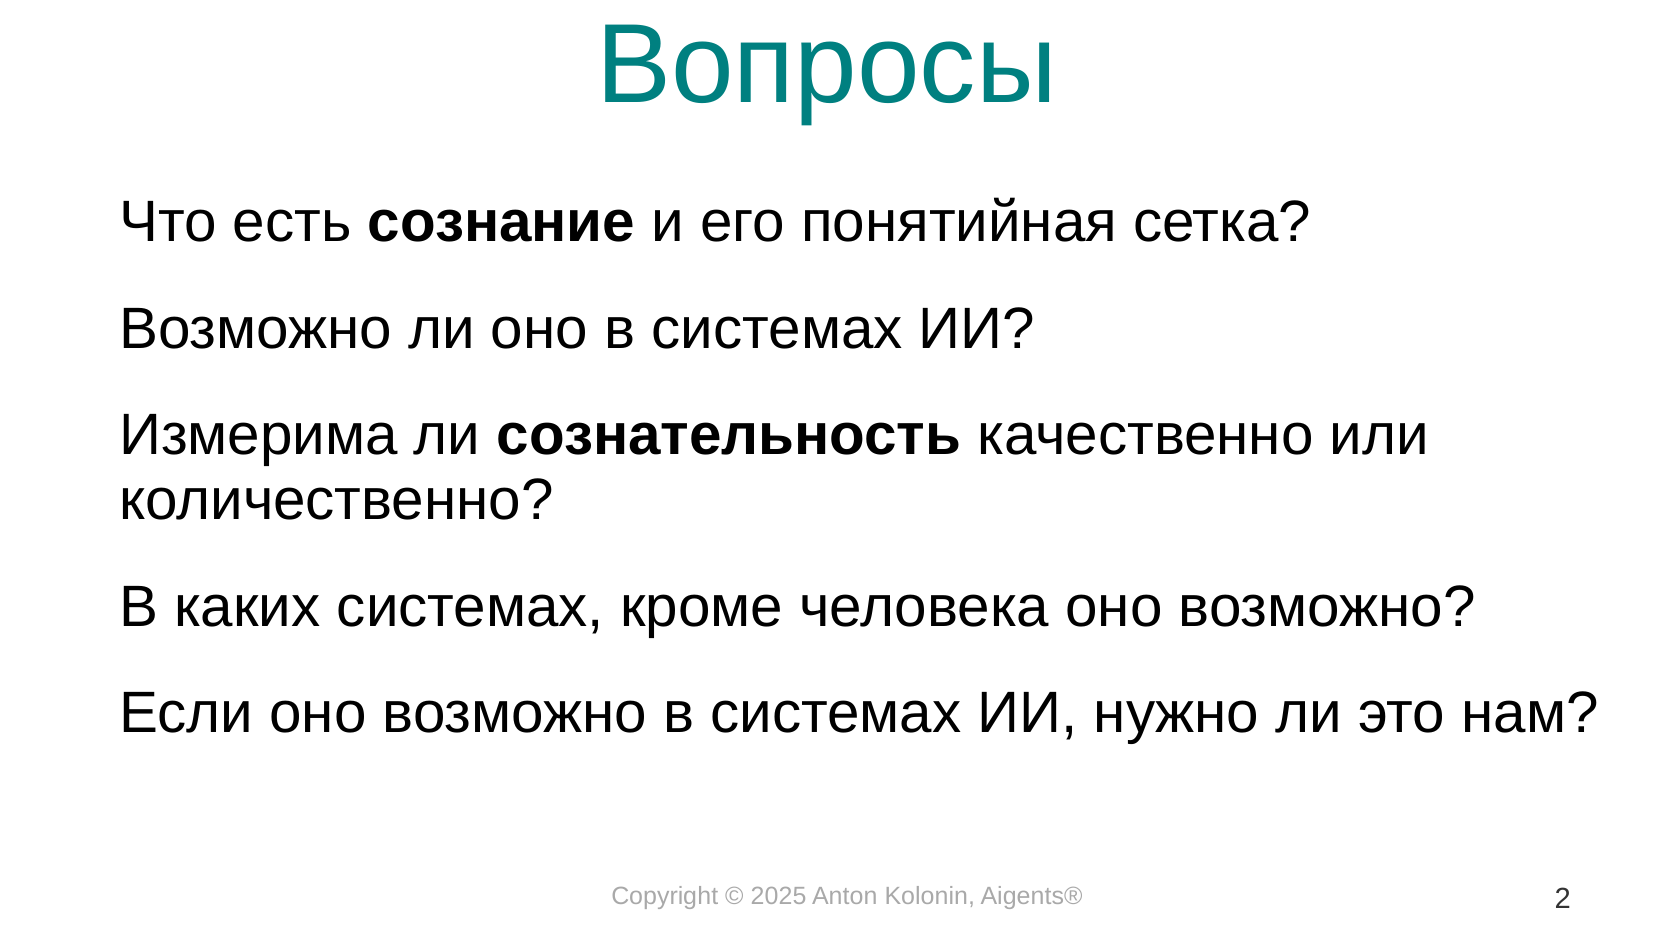

Вопросы
Что есть сознание и его понятийная сетка?
Возможно ли оно в системах ИИ?
Измерима ли сознательность качественно или количественно?
В каких системах, кроме человека оно возможно?
Если оно возможно в системах ИИ, нужно ли это нам?
Copyright © 2025 Anton Kolonin, Aigents®
2